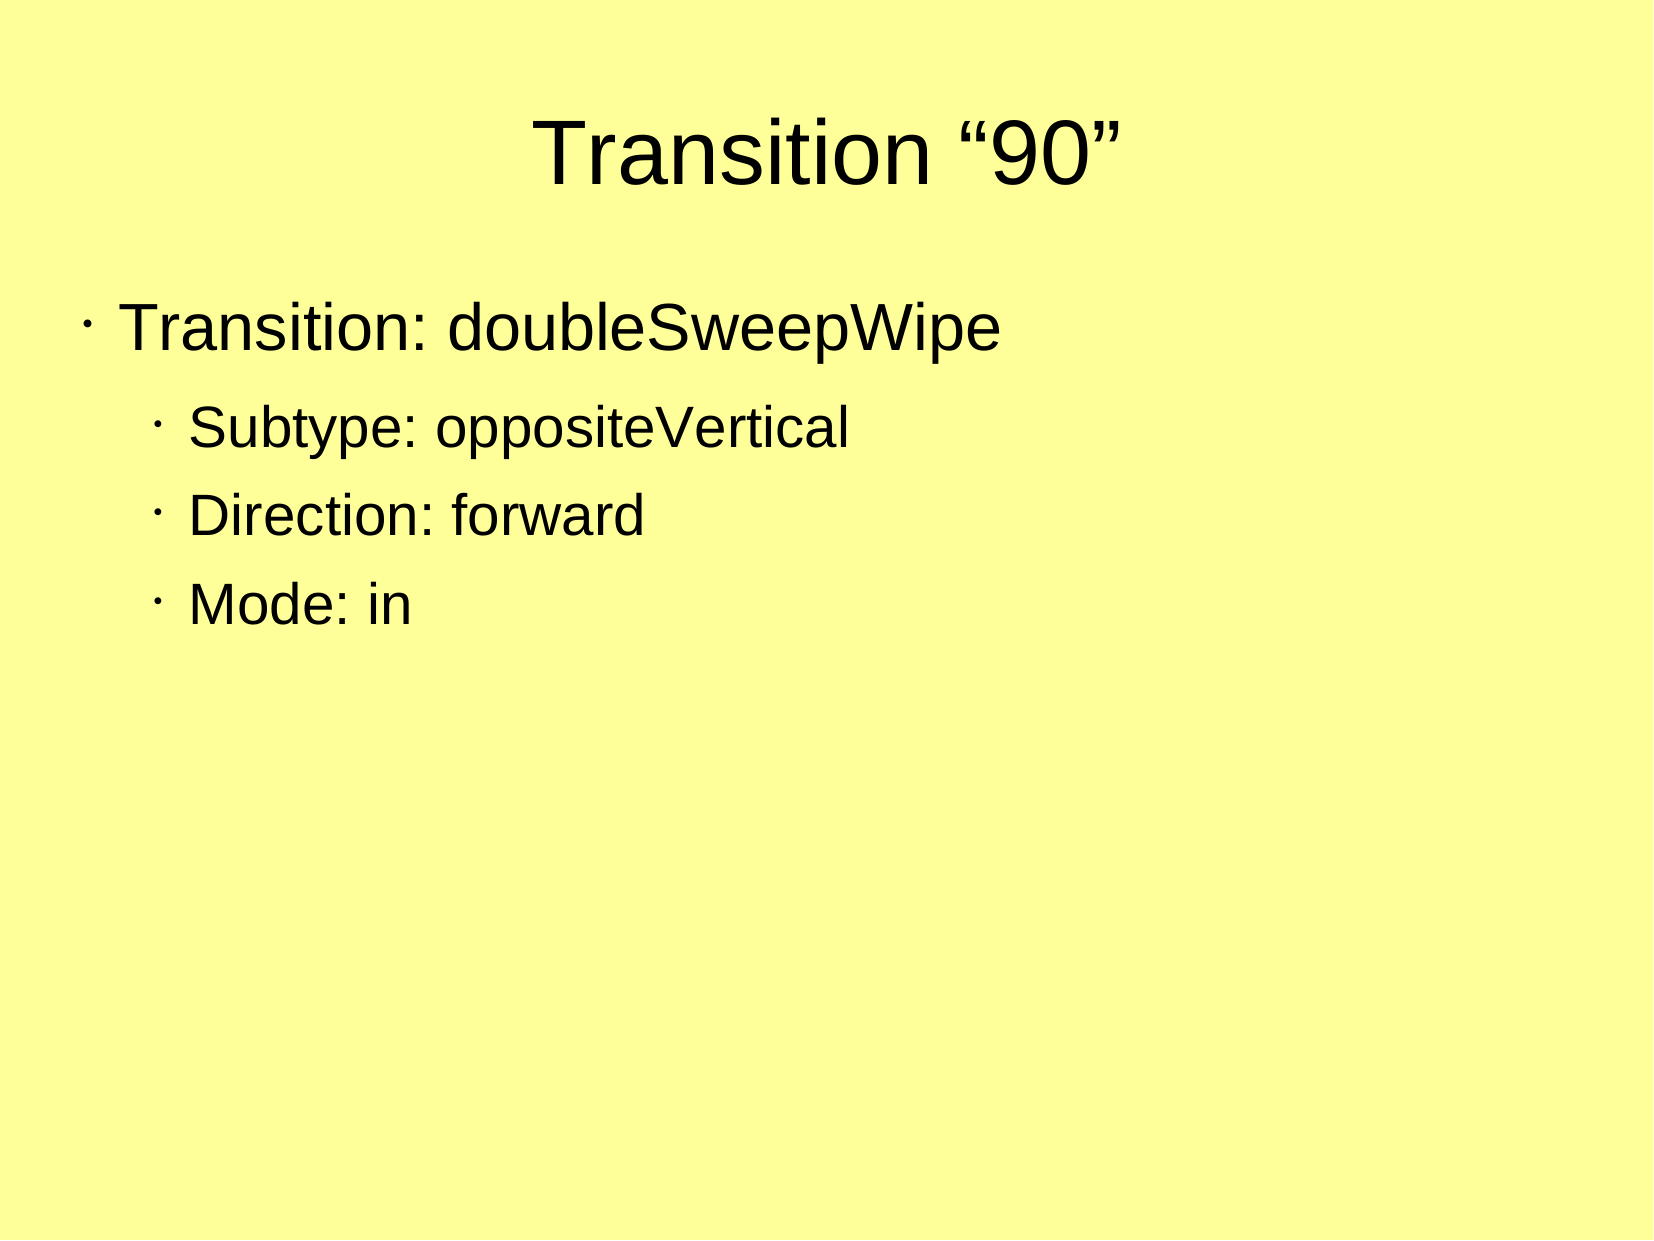

# Transition “90”
Transition: doubleSweepWipe
Subtype: oppositeVertical
Direction: forward
Mode: in